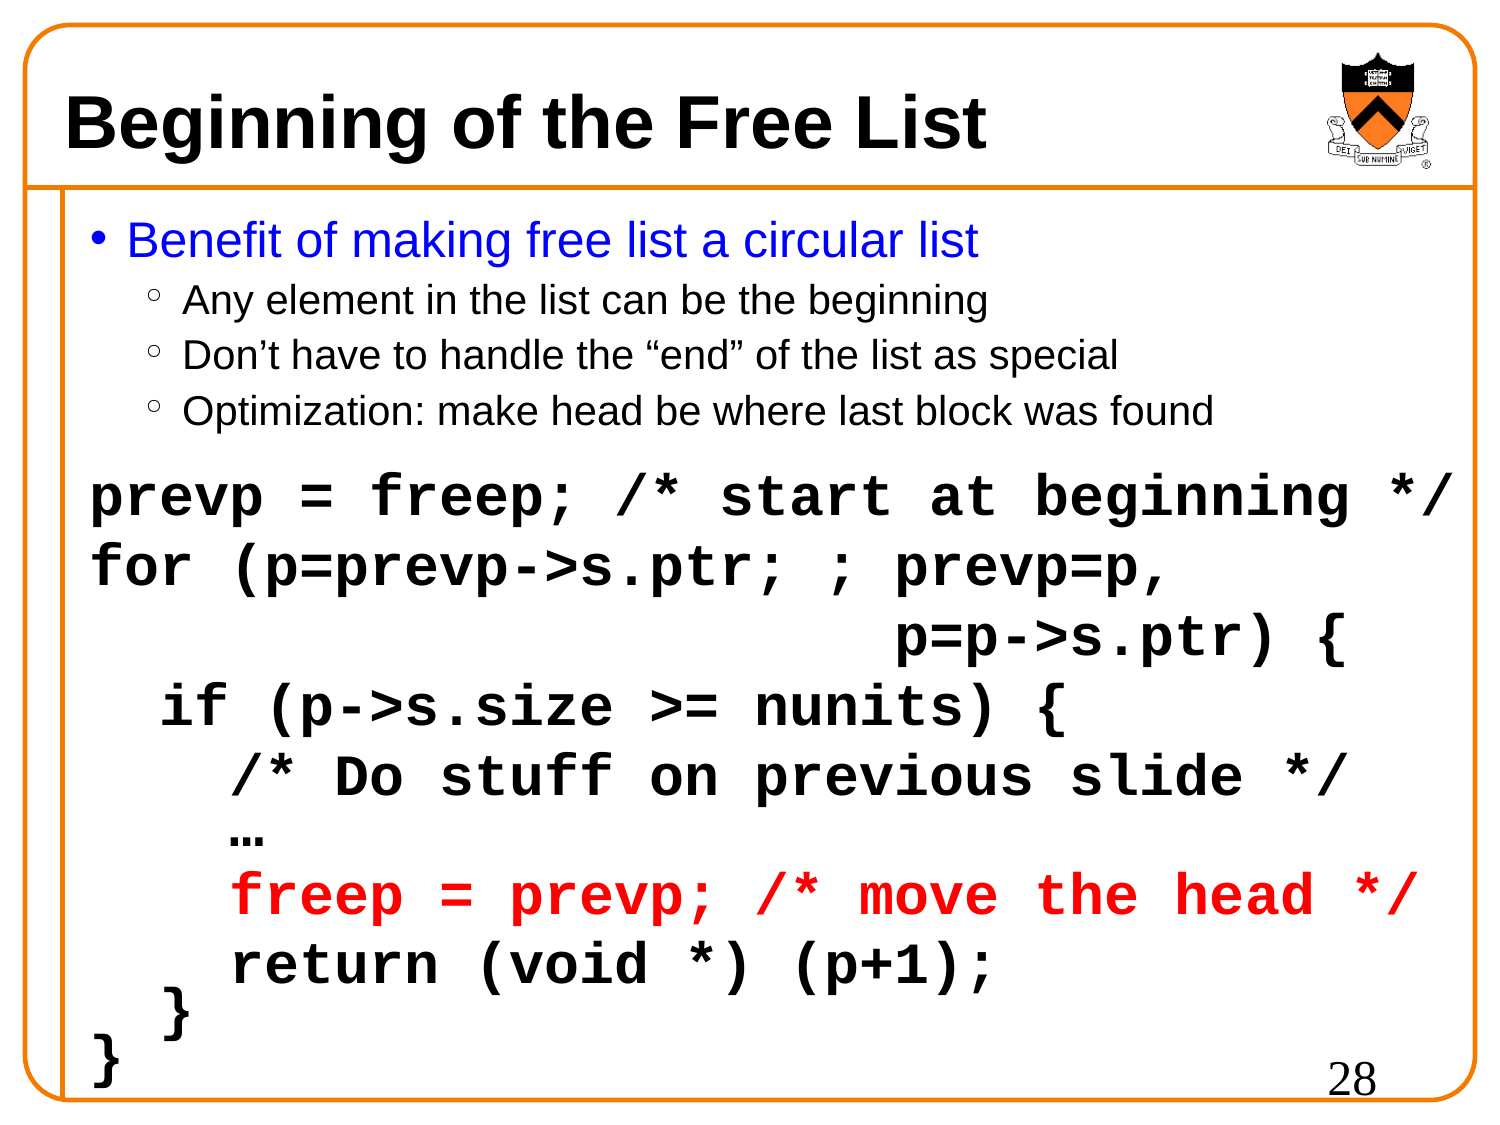

# Beginning of the Free List
Benefit of making free list a circular list
Any element in the list can be the beginning
Don’t have to handle the “end” of the list as special
Optimization: make head be where last block was found
prevp = freep; /* start at beginning */
for (p=prevp->s.ptr; ; prevp=p,
 p=p->s.ptr) {
 if (p->s.size >= nunits) {
 /* Do stuff on previous slide */
 …
 freep = prevp; /* move the head */
 return (void *) (p+1);
 }
}
28